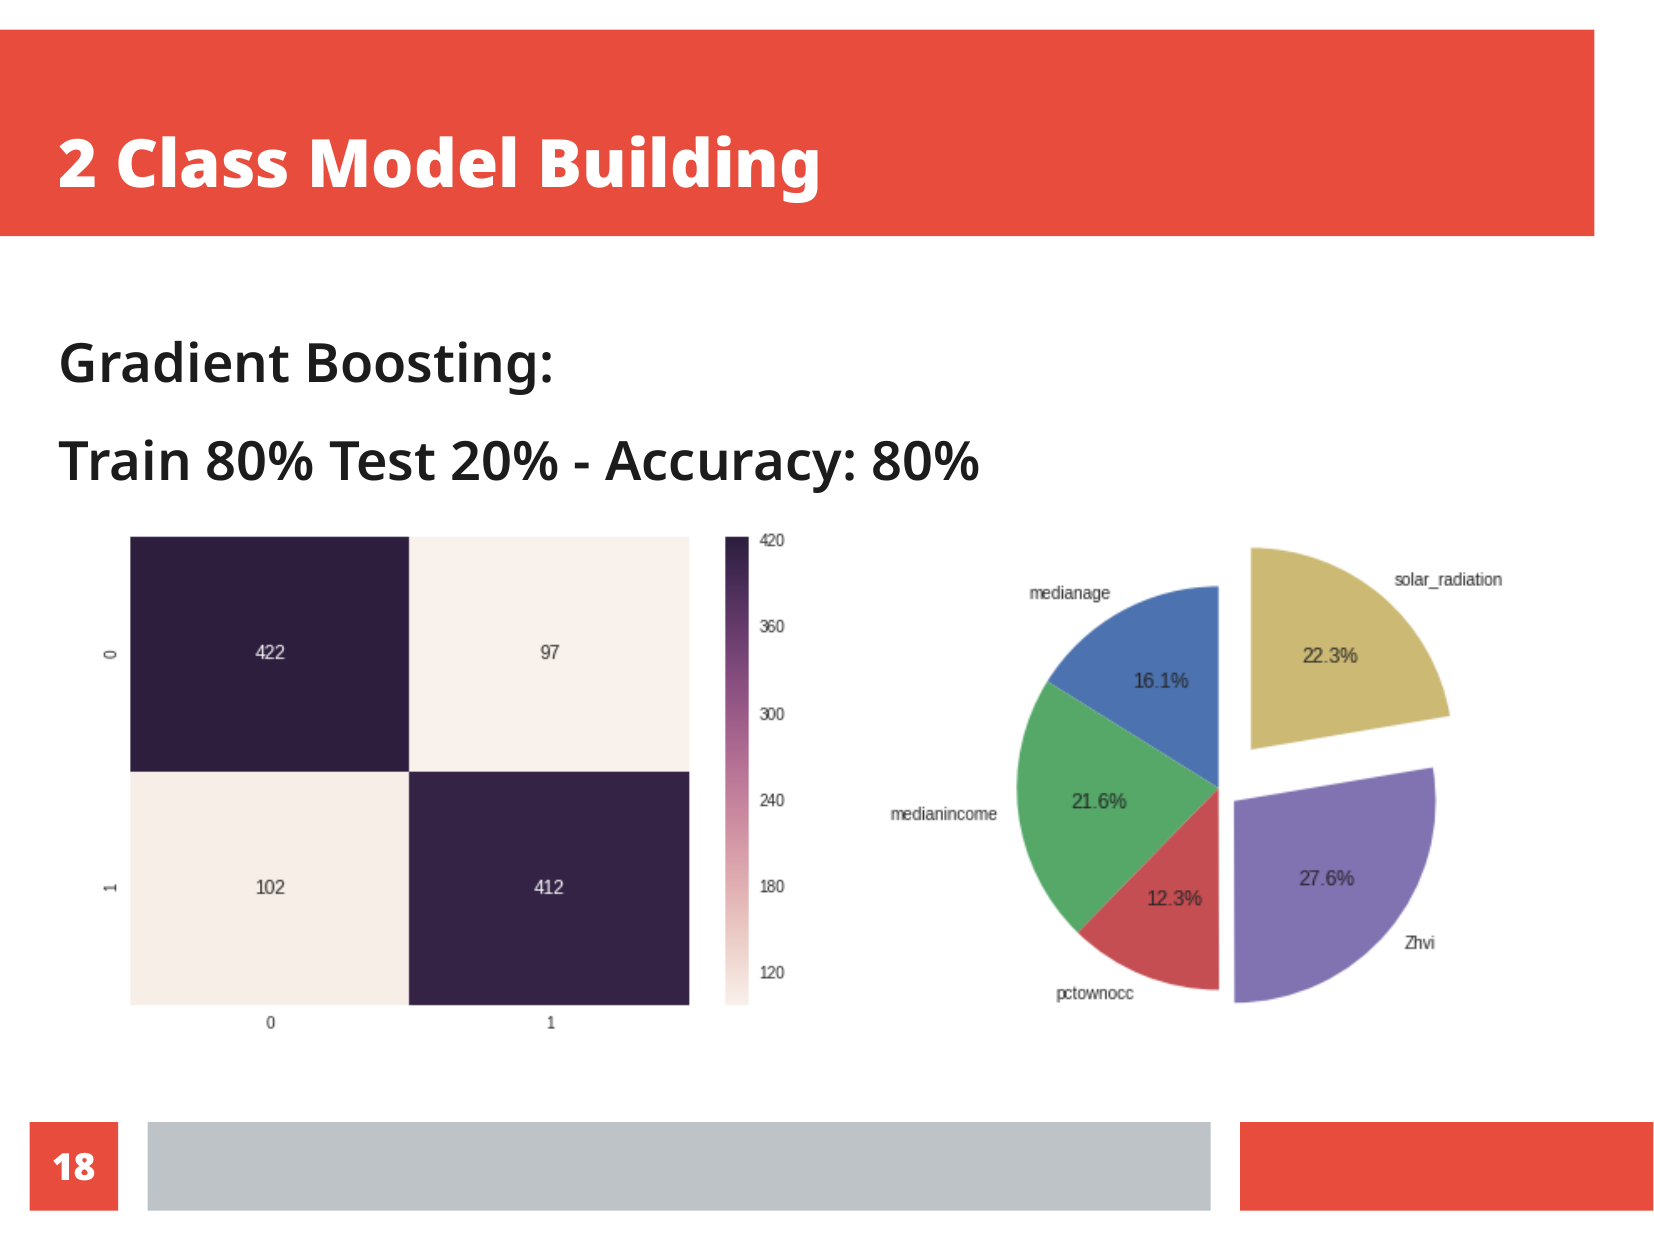

# 2 Class Model Building
Gradient Boosting:
Train 80% Test 20% - Accuracy: 80%
18